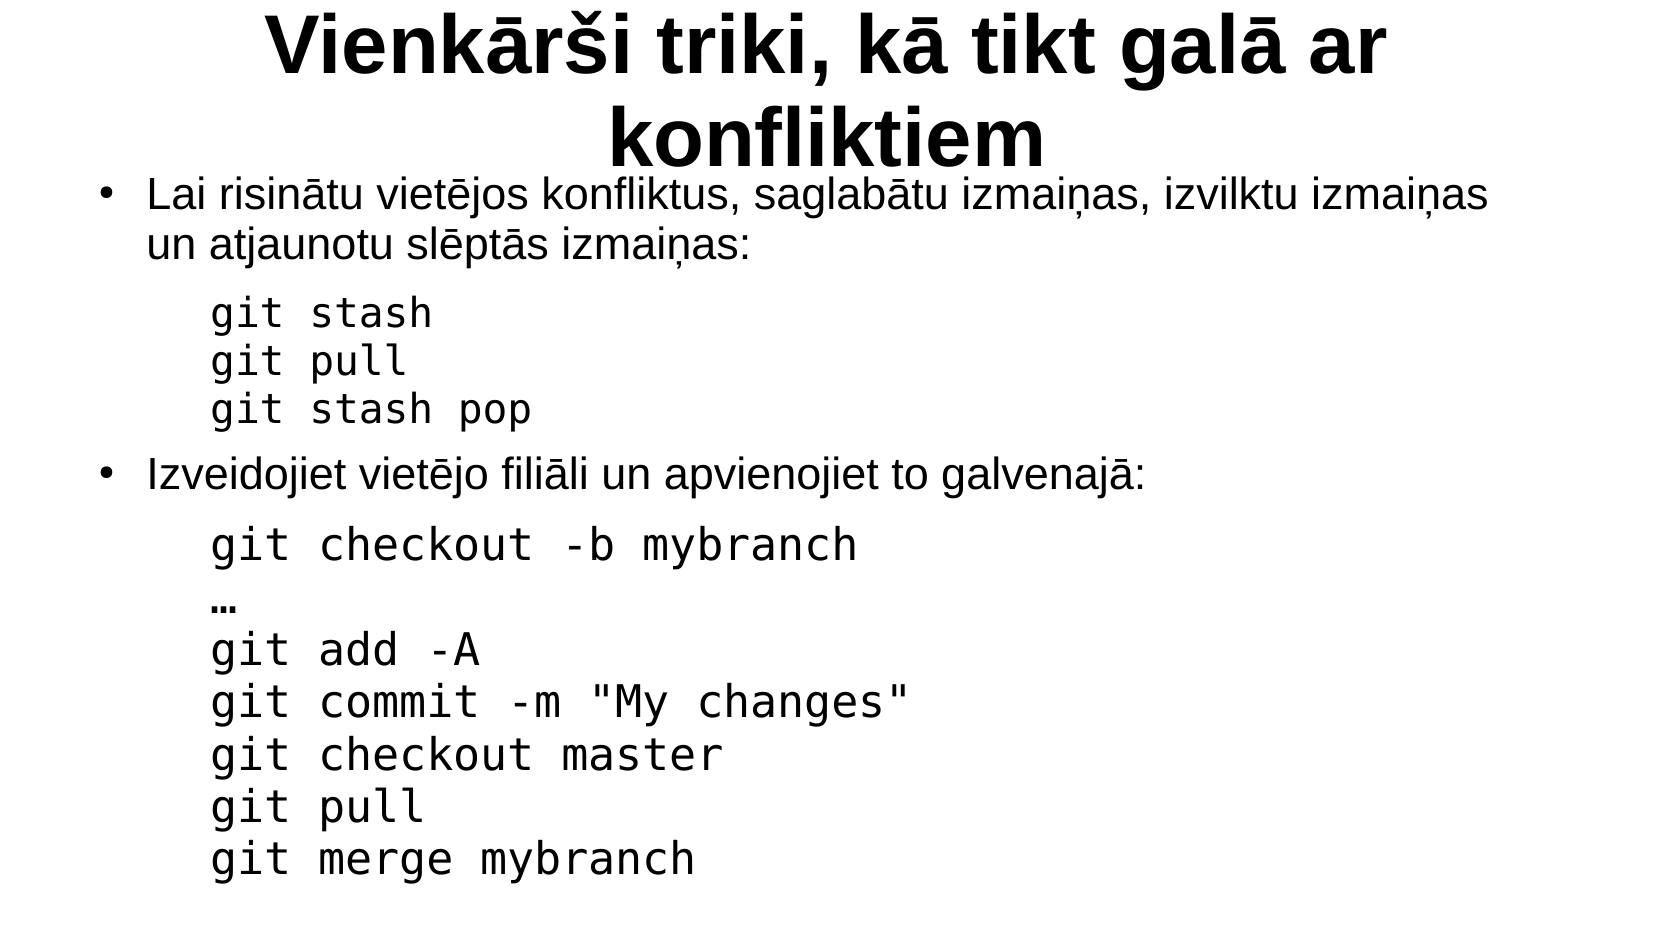

# Vienkārši triki, kā tikt galā ar konfliktiem
Lai risinātu vietējos konfliktus, saglabātu izmaiņas, izvilktu izmaiņas un atjaunotu slēptās izmaiņas:
git stash
git pull
git stash pop
Izveidojiet vietējo filiāli un apvienojiet to galvenajā:
git checkout -b mybranch
…
git add -A
git commit -m "My changes"
git checkout master
git pull
git merge mybranch